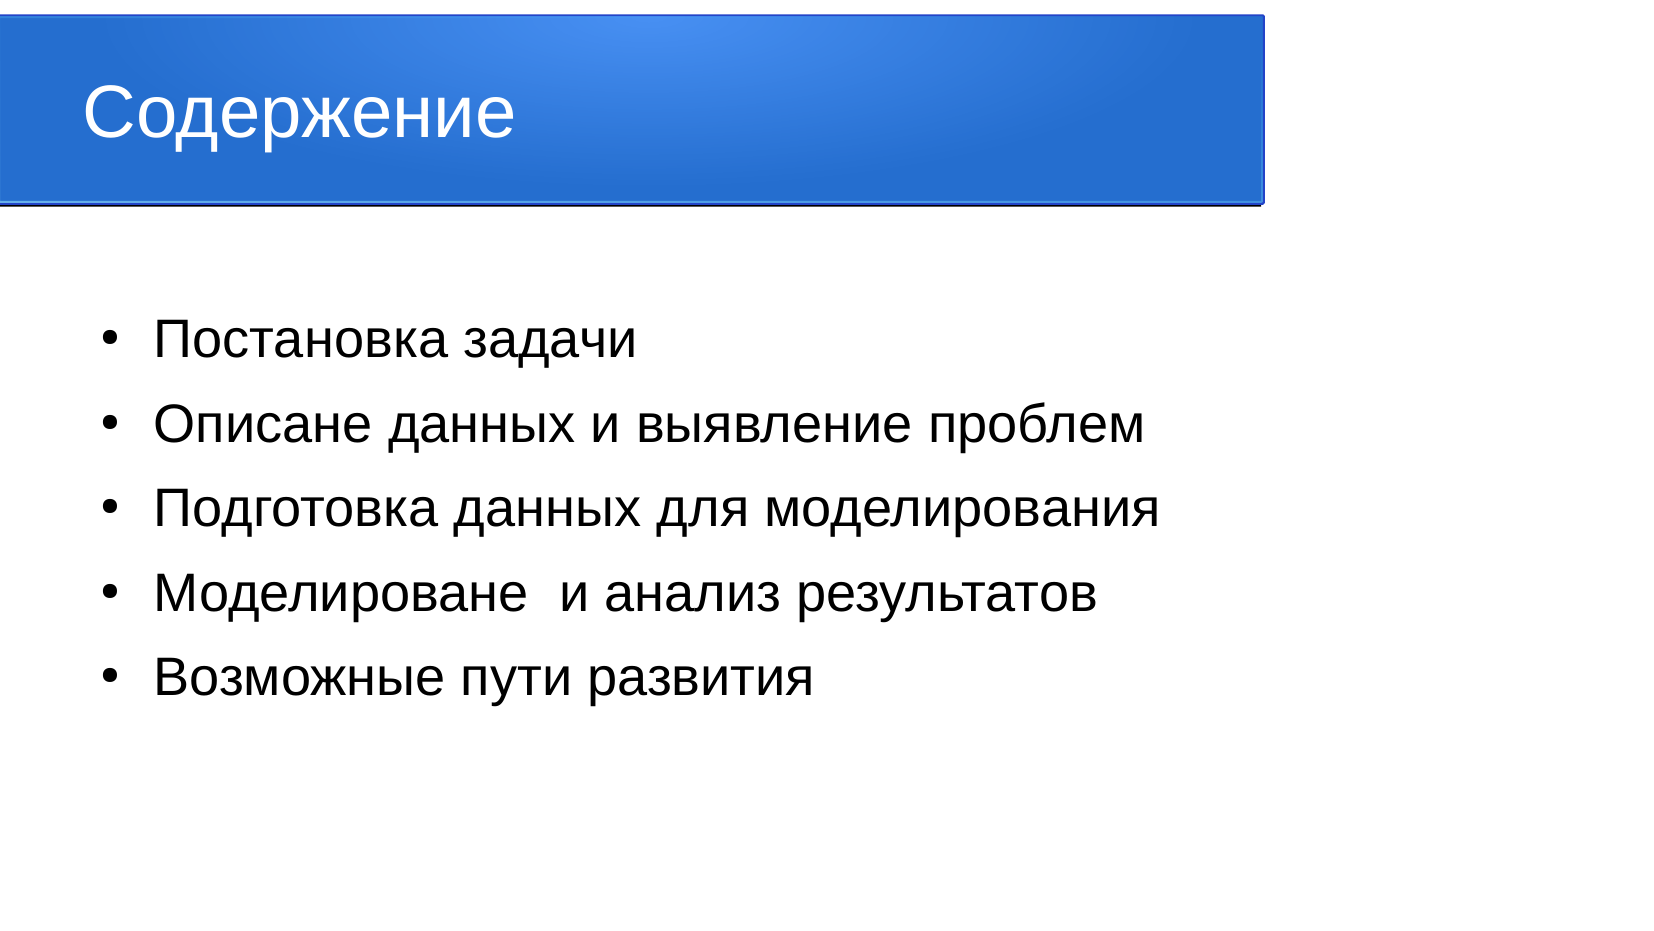

# Содержение
Постановка задачи
Описане данных и выявление проблем
Подготовка данных для моделирования
Моделироване и анализ результатов
Возможные пути развития